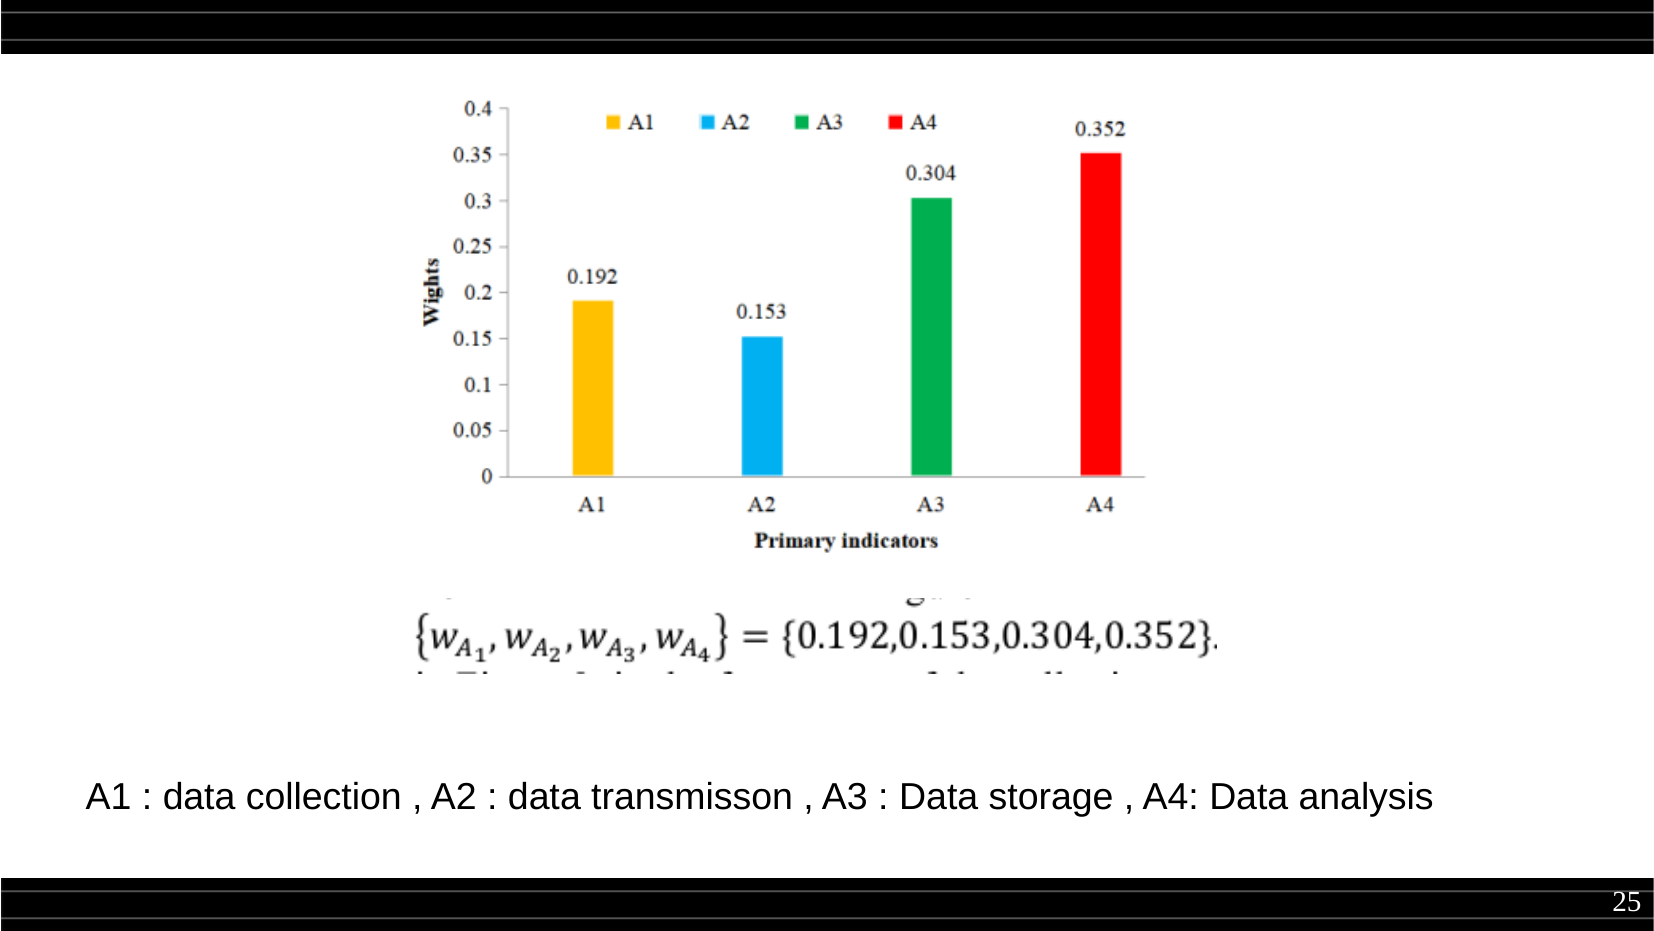

A1 : data collection , A2 : data transmisson , A3 : Data storage , A4: Data analysis